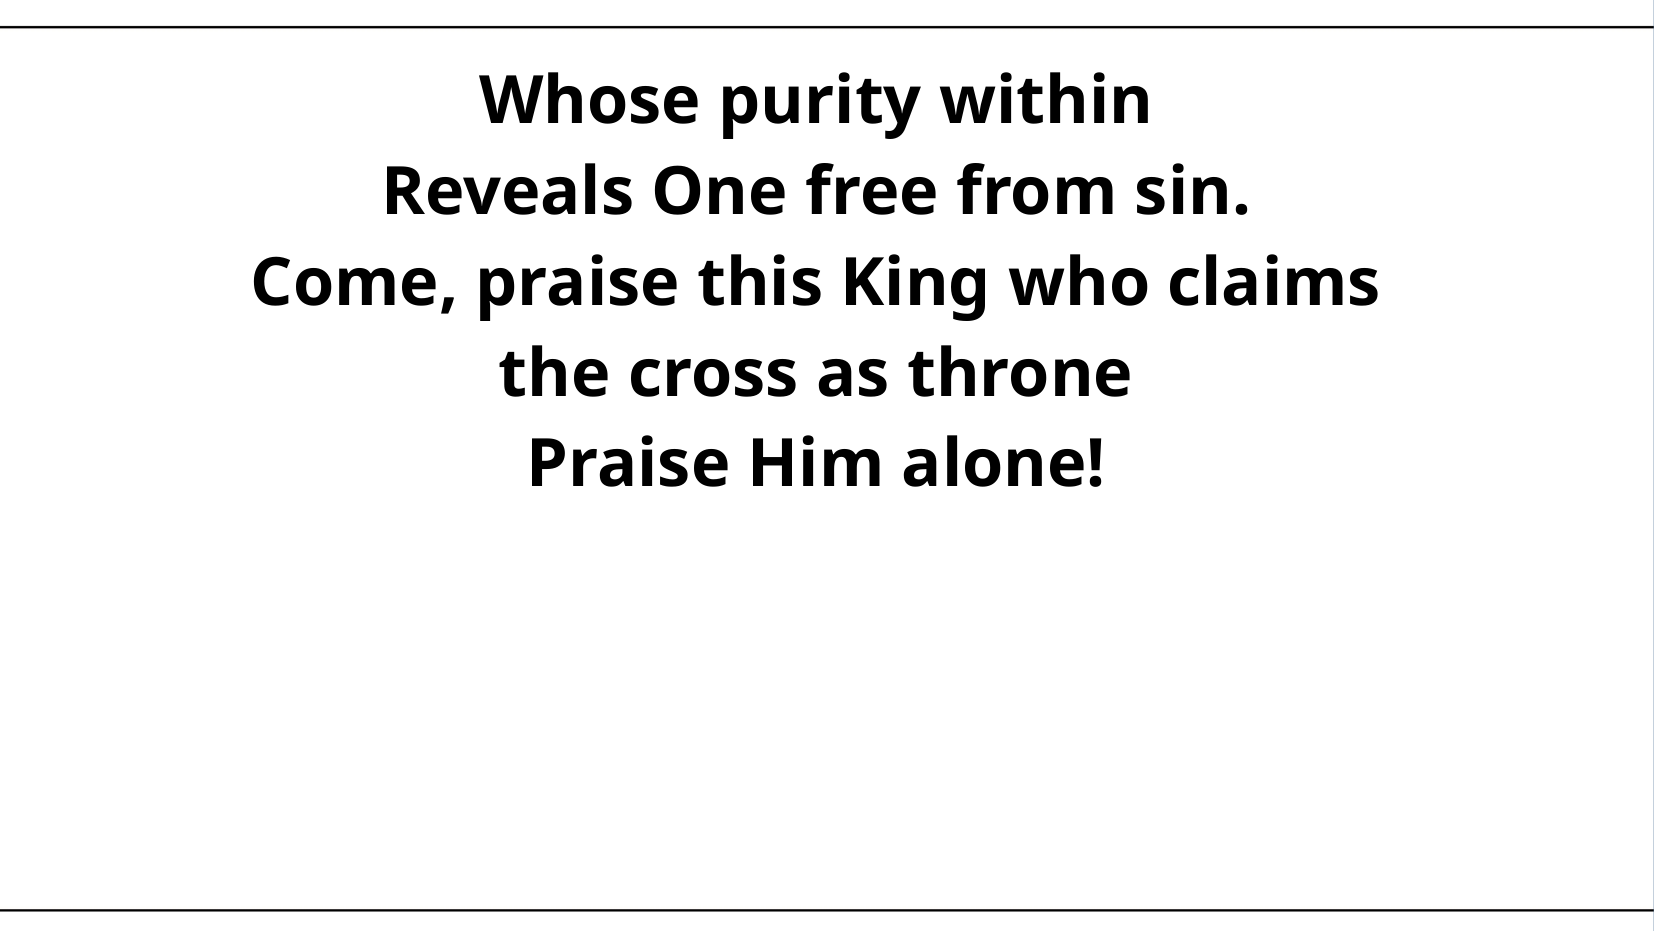

Whose purity within
Reveals One free from sin.
Come, praise this King who claims
the cross as throne
Praise Him alone!